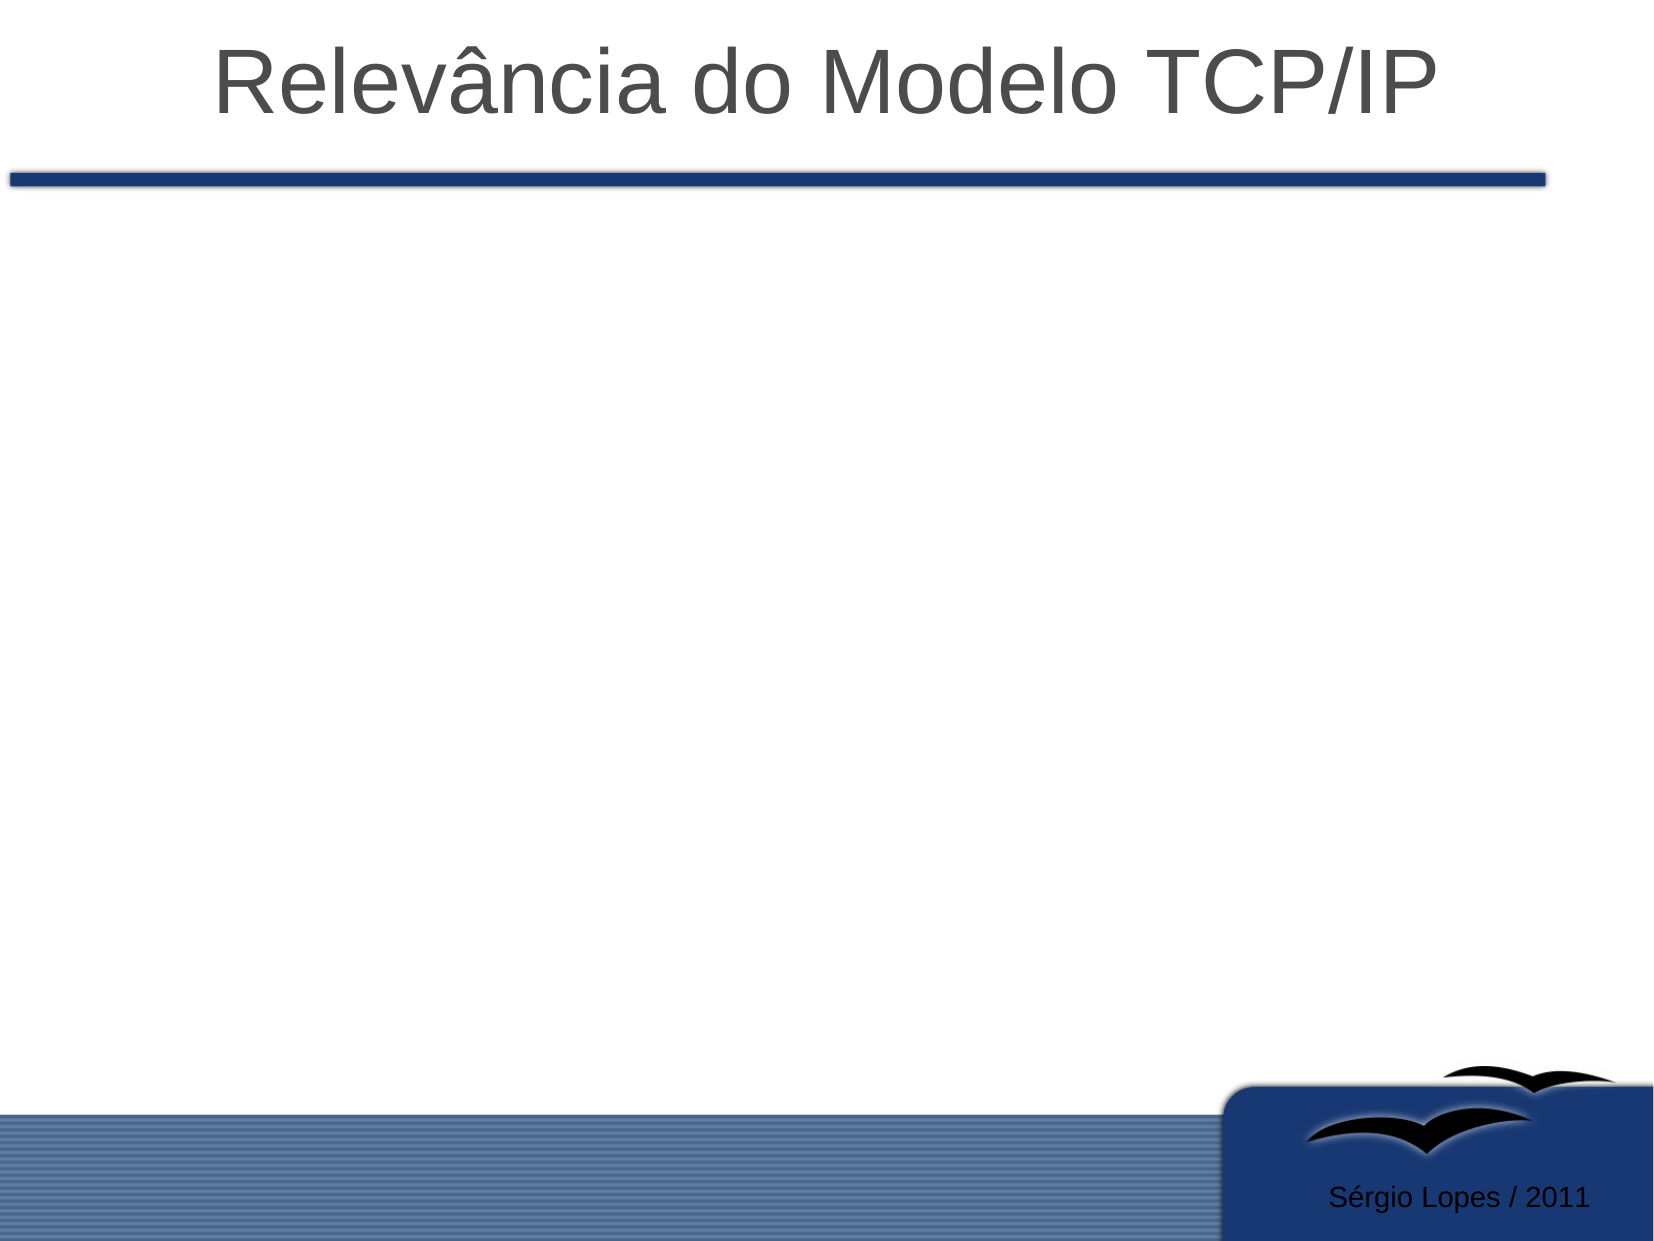

# Relevância do Modelo TCP/IP
Sérgio Lopes / 2011